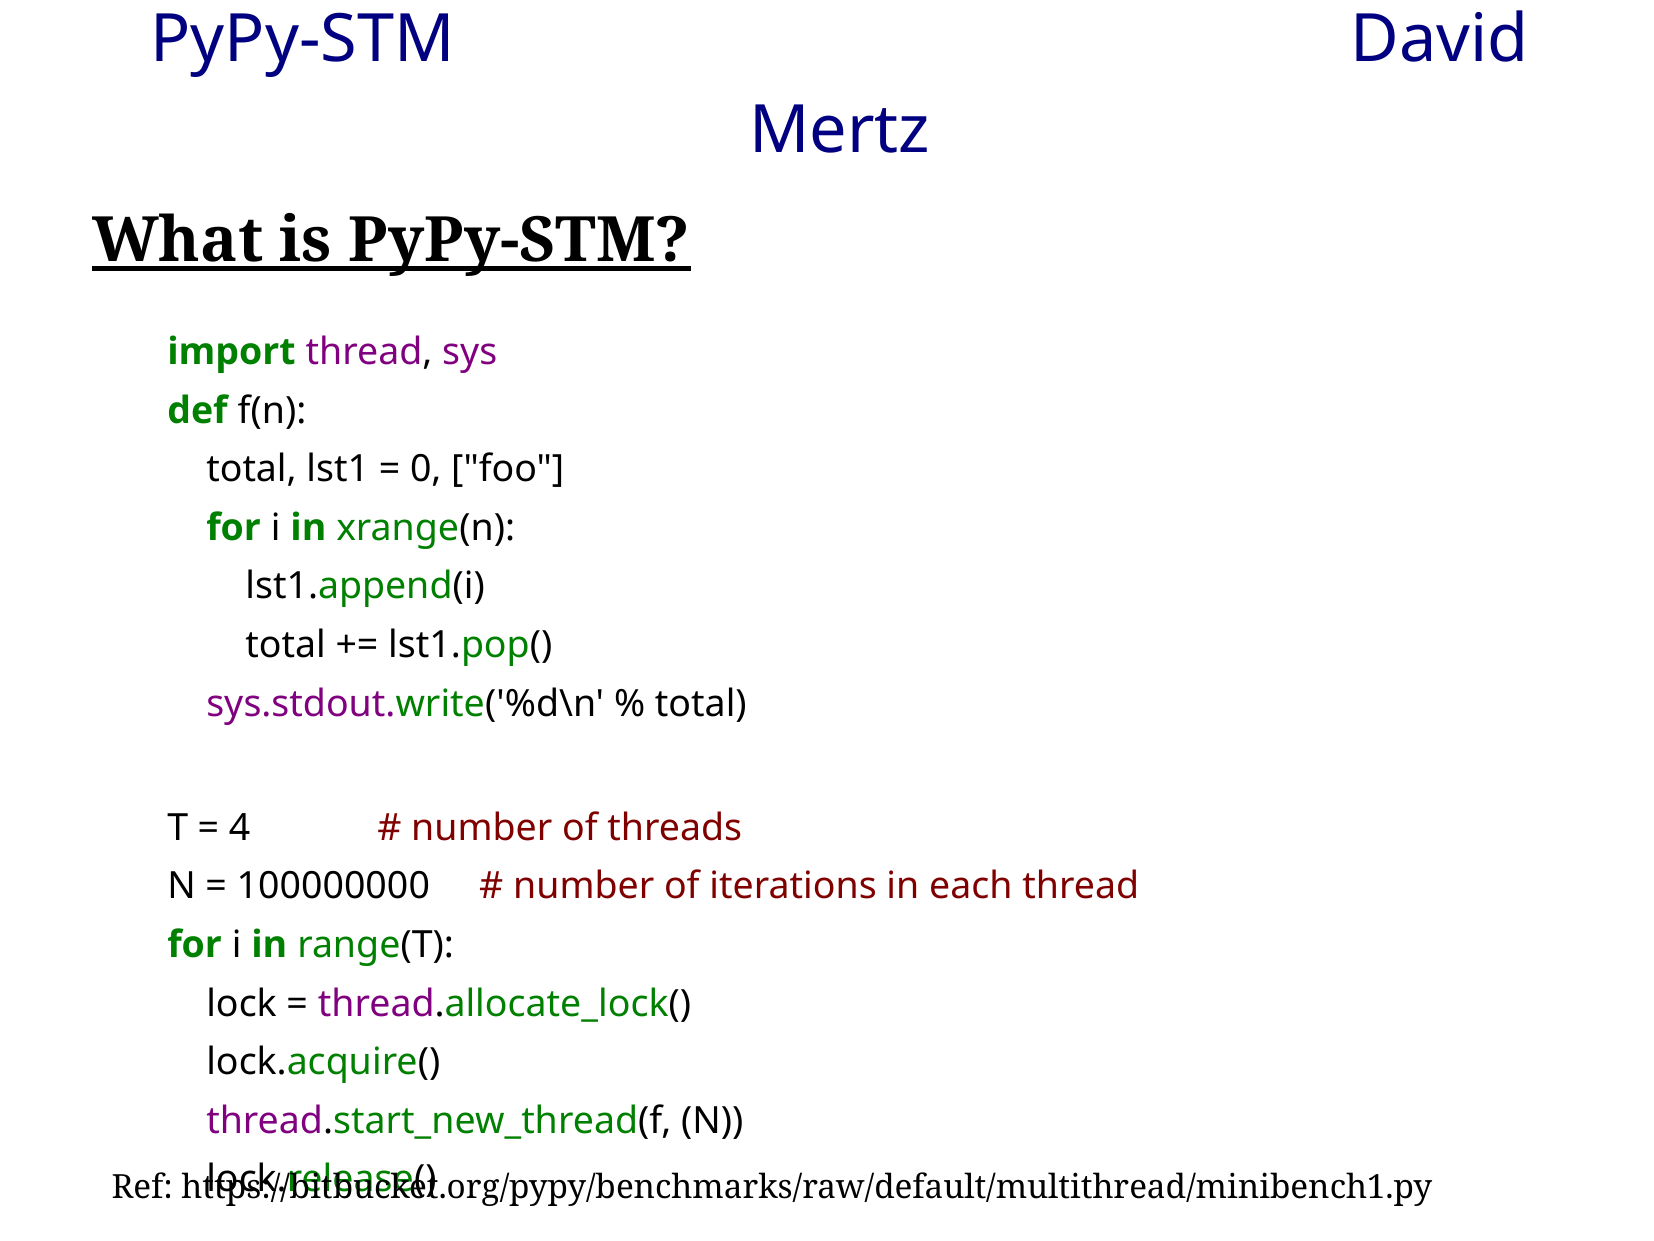

PyPy-STM												David Mertz
# What is PyPy-STM?
import thread, sys
def f(n):
 total, lst1 = 0, ["foo"]
 for i in xrange(n):
 lst1.append(i)
 total += lst1.pop()
 sys.stdout.write('%d\n' % total)
T = 4 # number of threads
N = 100000000 # number of iterations in each thread
for i in range(T):
 lock = thread.allocate_lock()
 lock.acquire()
 thread.start_new_thread(f, (N))
 lock.release()
Ref: https://bitbucket.org/pypy/benchmarks/raw/default/multithread/minibench1.py